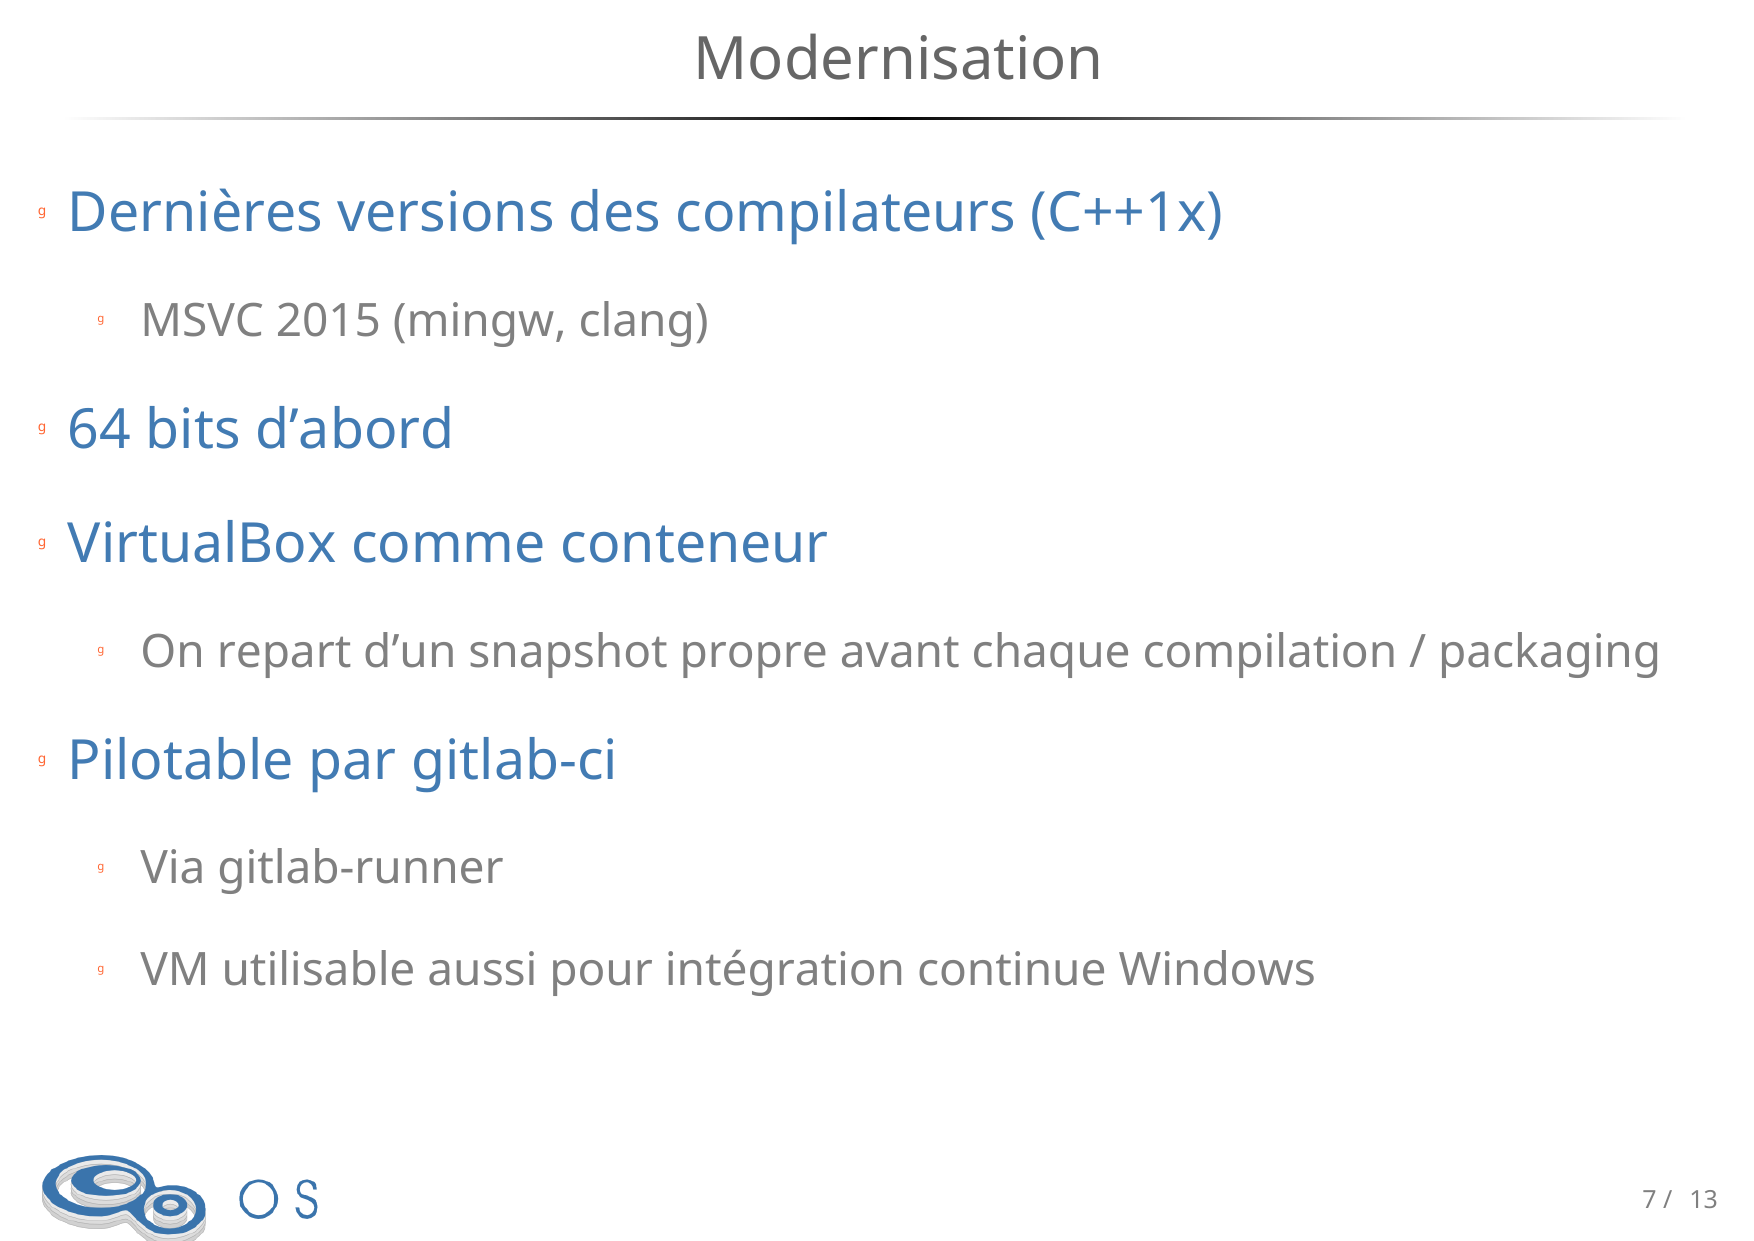

# Modernisation
Dernières versions des compilateurs (C++1x)
MSVC 2015 (mingw, clang)
64 bits d’abord
VirtualBox comme conteneur
On repart d’un snapshot propre avant chaque compilation / packaging
Pilotable par gitlab-ci
Via gitlab-runner
VM utilisable aussi pour intégration continue Windows